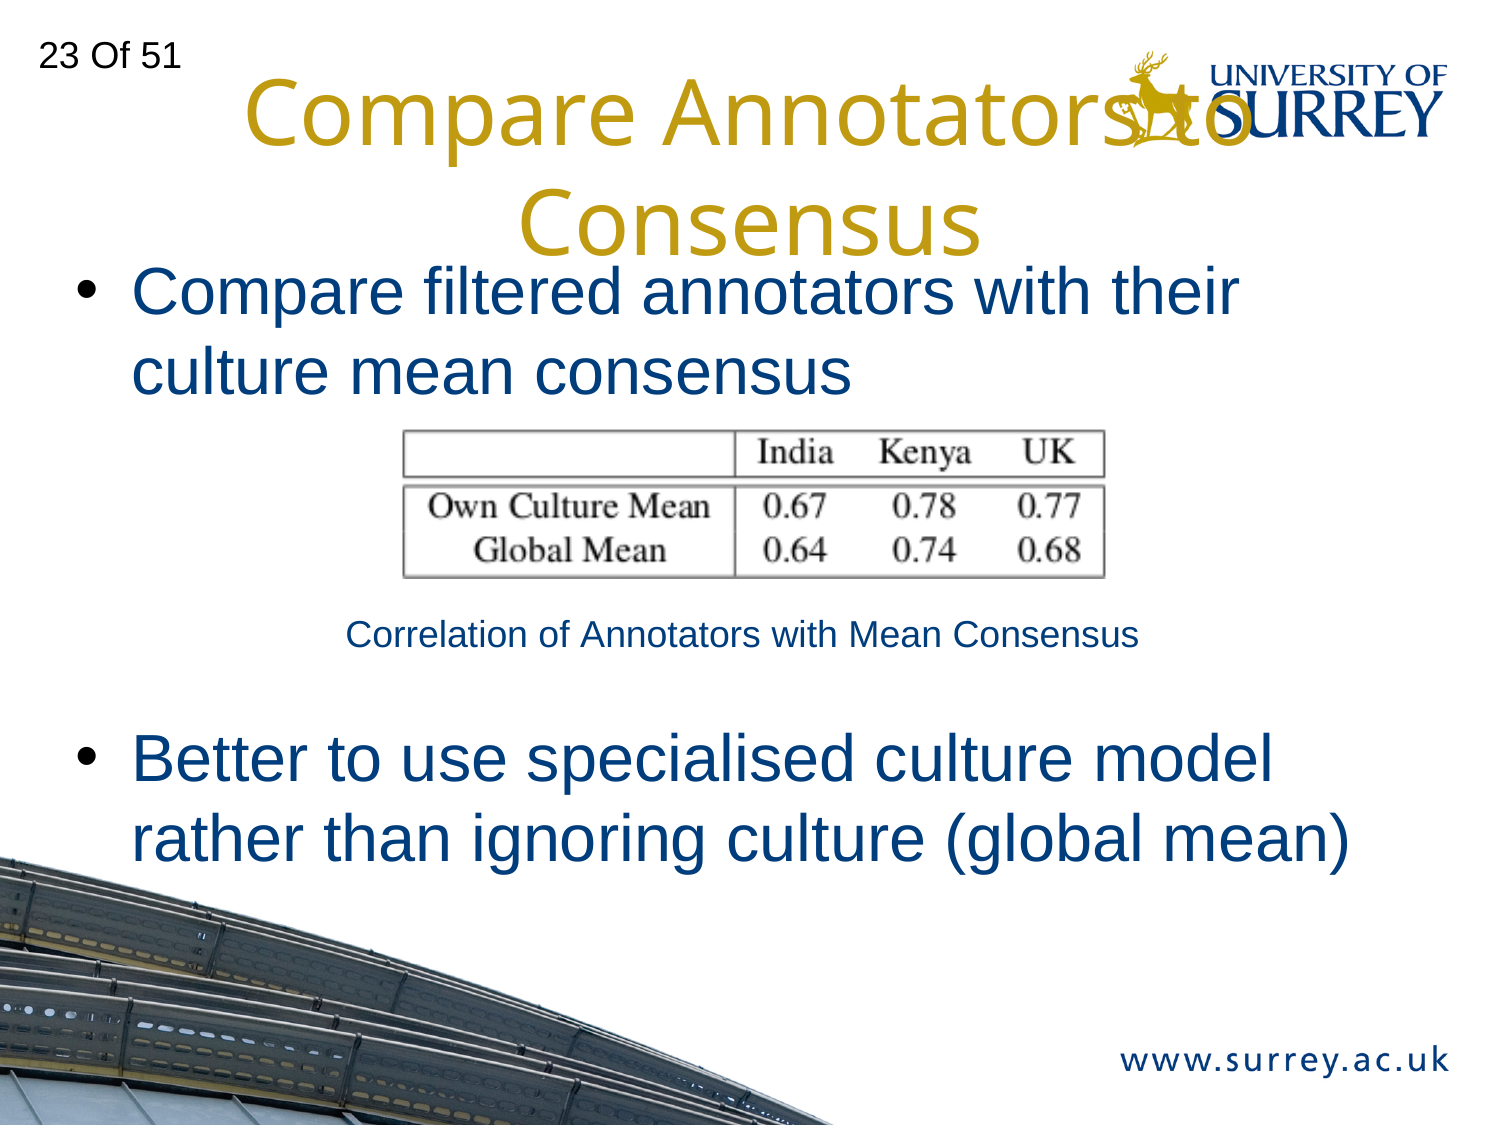

Compare Annotators to Consensus
# Compare filtered annotators with their culture mean consensus
Better to use specialised culture model rather than ignoring culture (global mean)
Correlation of Annotators with Mean Consensus